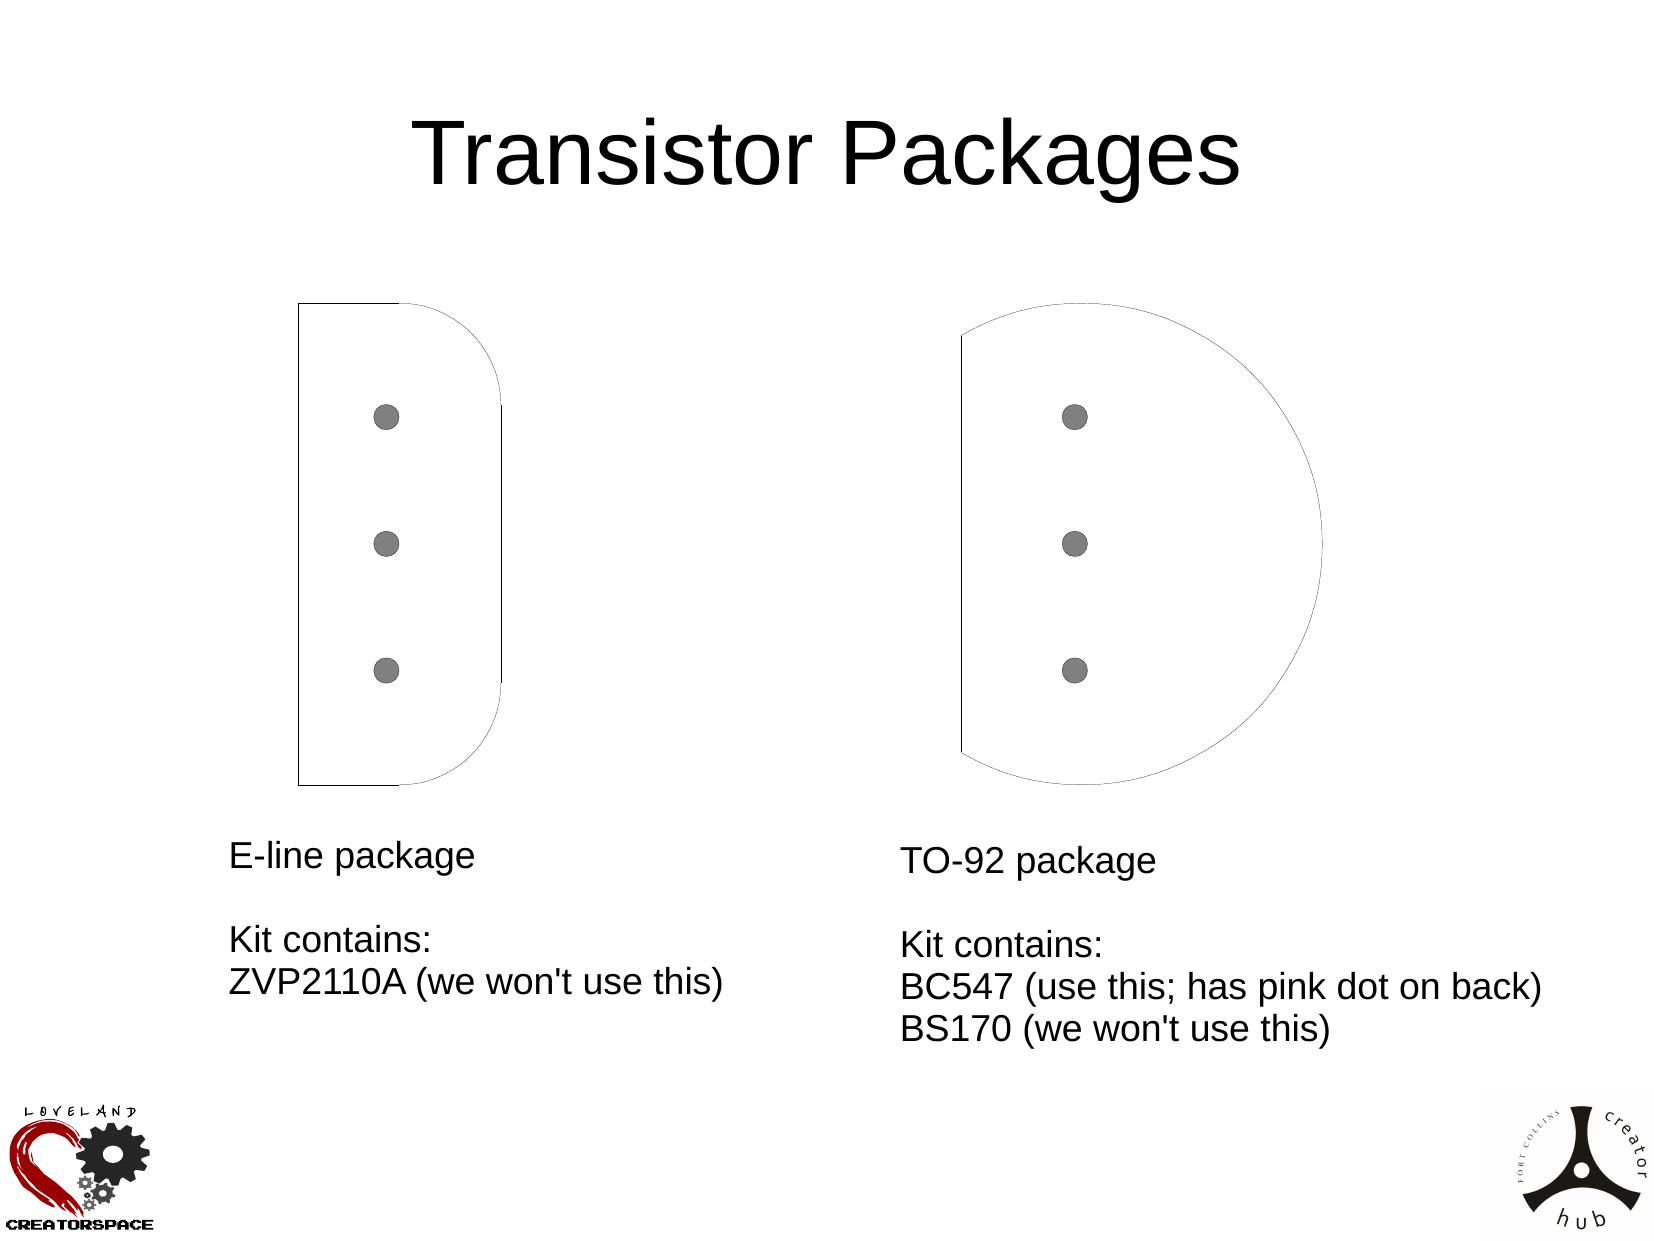

# Transistor Packages
E-line package
Kit contains:
ZVP2110A (we won't use this)
TO-92 package
Kit contains:
BC547 (use this; has pink dot on back)
BS170 (we won't use this)